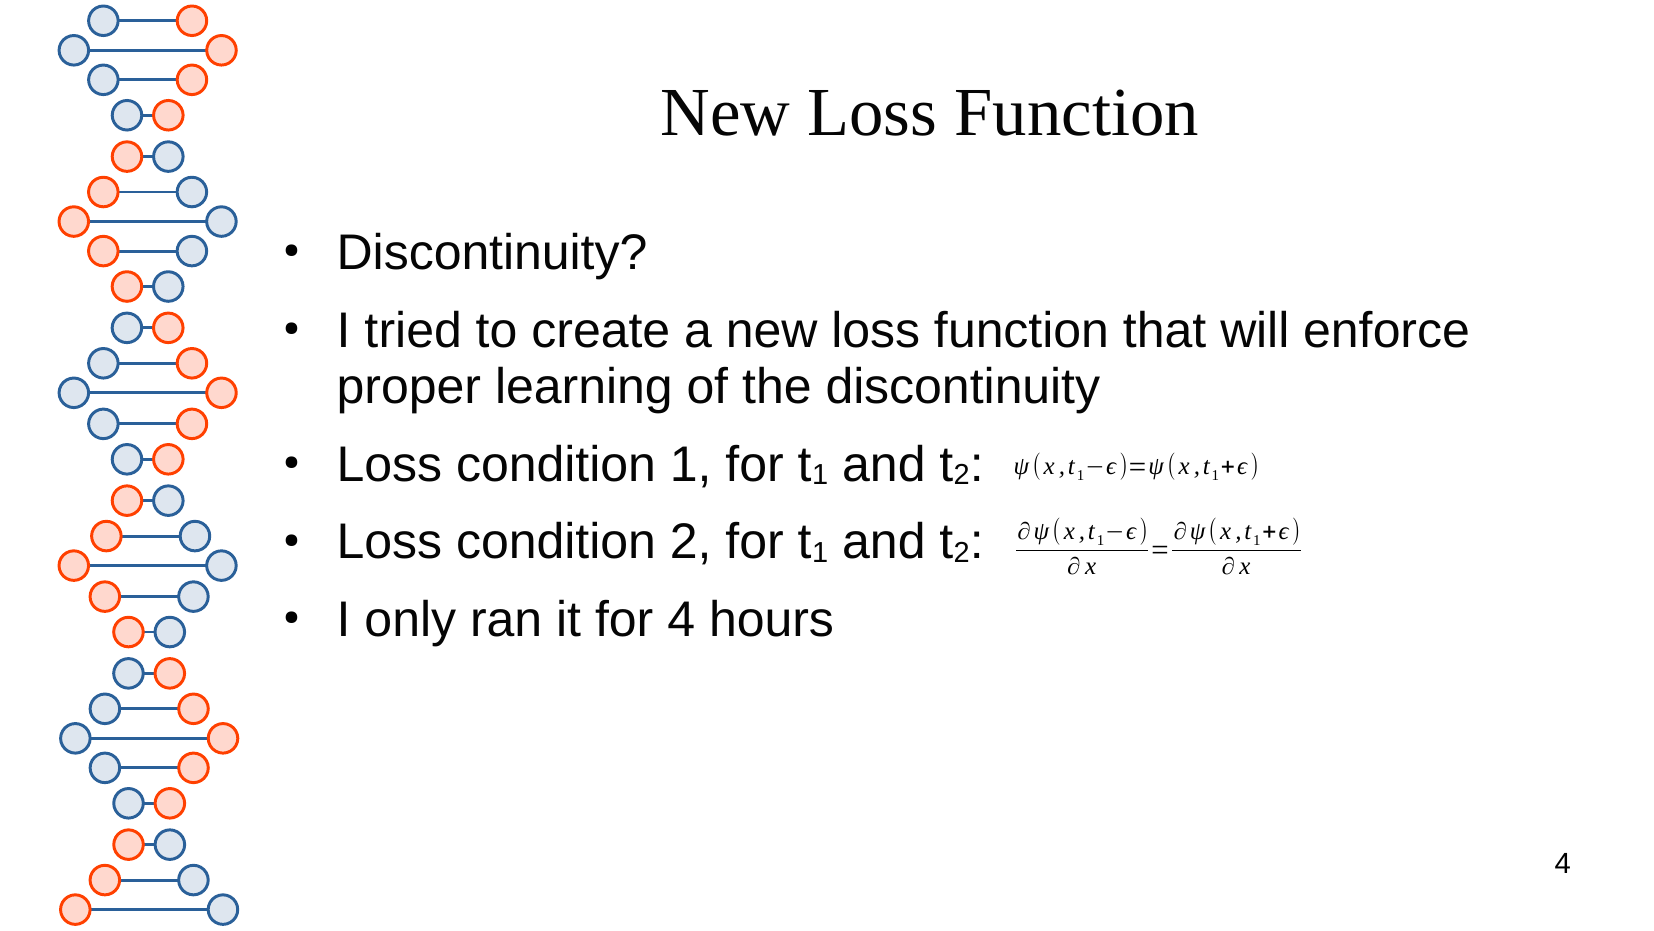

# New Loss Function
Discontinuity?
I tried to create a new loss function that will enforce proper learning of the discontinuity
Loss condition 1, for t1 and t2:
Loss condition 2, for t1 and t2:
I only ran it for 4 hours
4